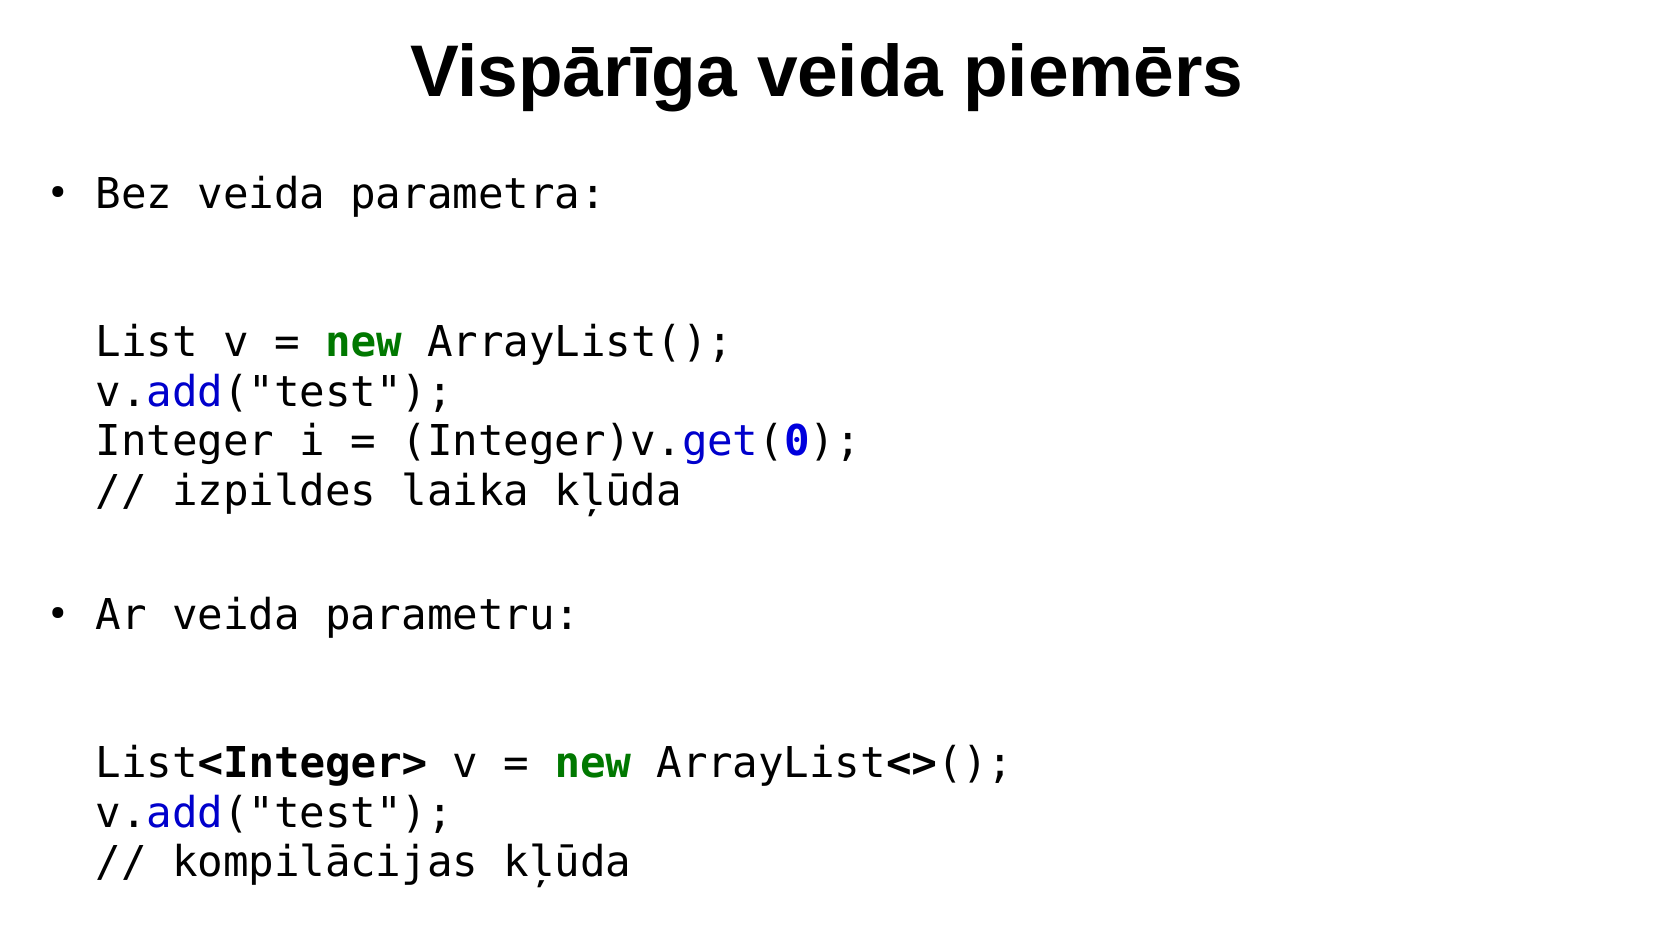

# Vispārīga veida piemērs
Bez veida parametra:
List v = new ArrayList();
v.add("test");
Integer i = (Integer)v.get(0);
// izpildes laika kļūda
Ar veida parametru:
List<Integer> v = new ArrayList<>();
v.add("test");
// kompilācijas kļūda